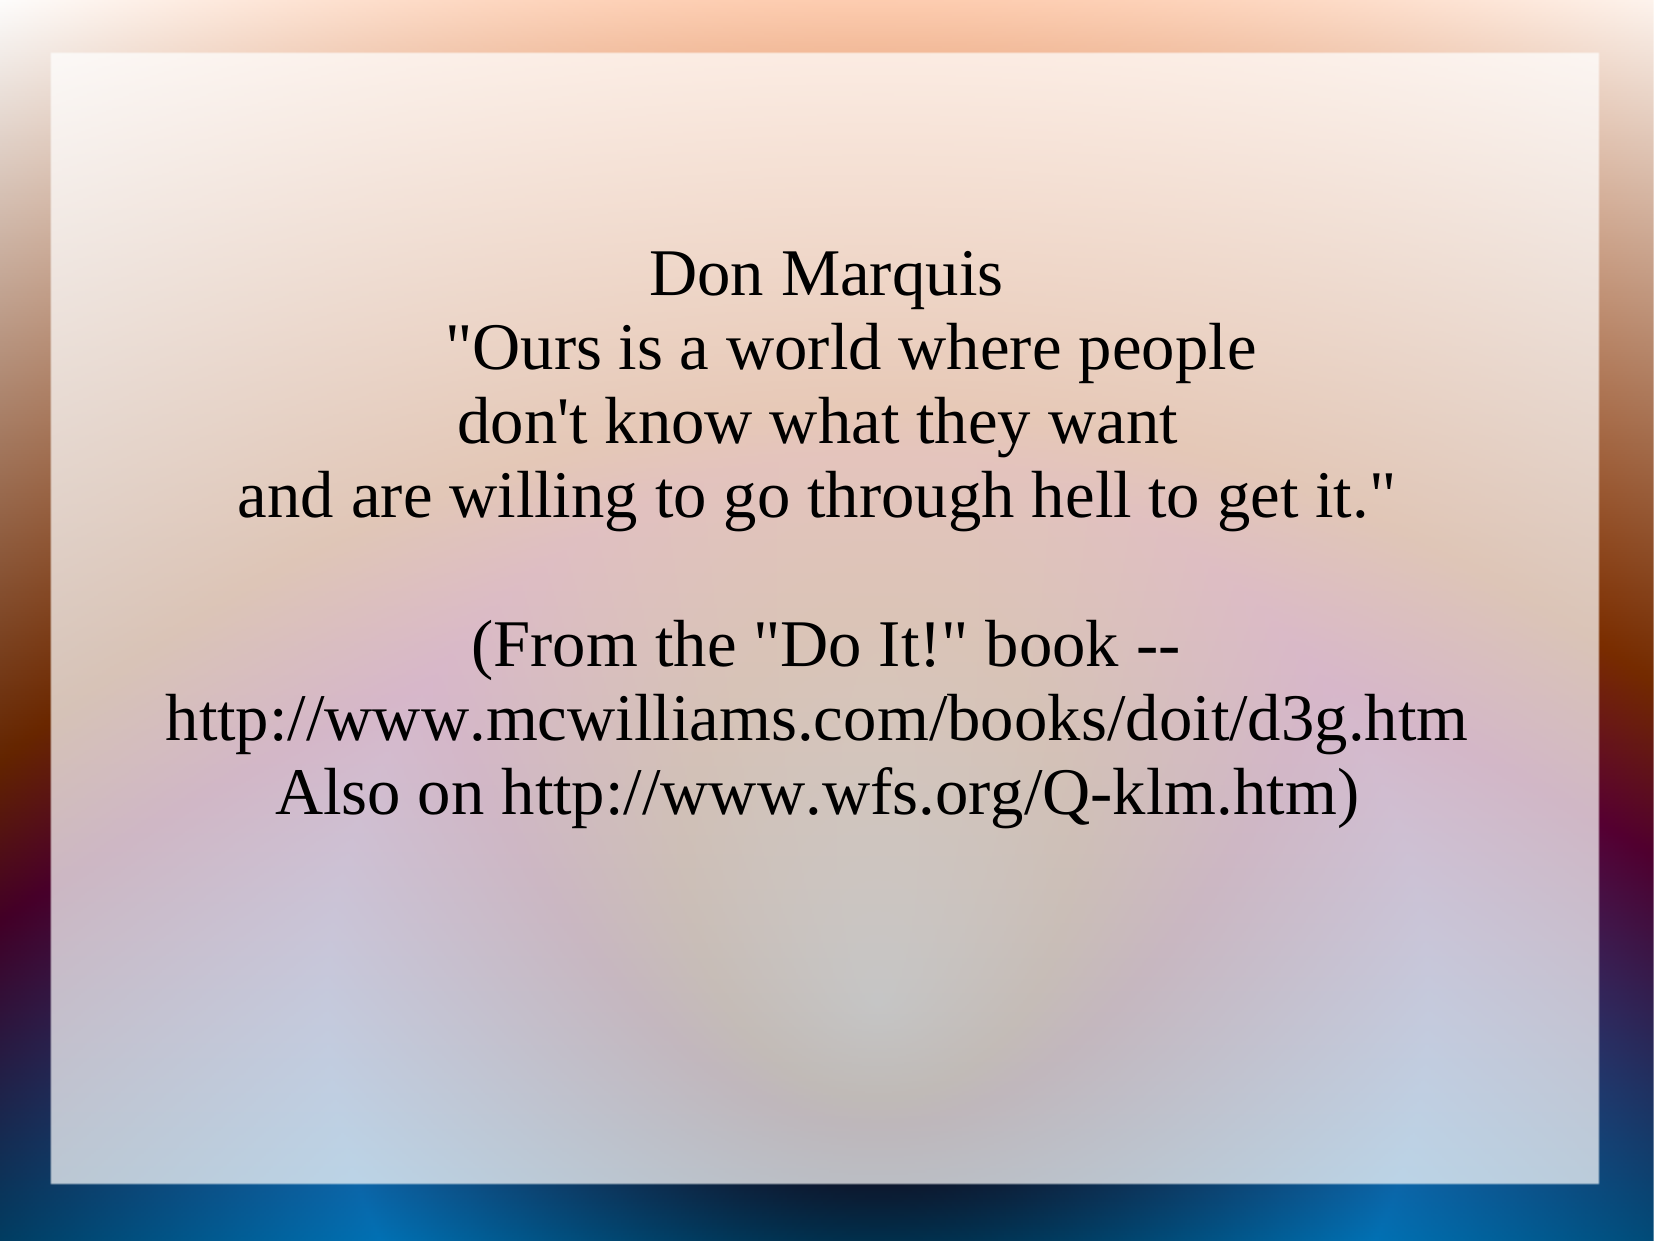

# Don Marquis
 "Ours is a world where people
don't know what they want
and are willing to go through hell to get it."
(From the "Do It!" book -- http://www.mcwilliams.com/books/doit/d3g.htm
Also on http://www.wfs.org/Q-klm.htm)